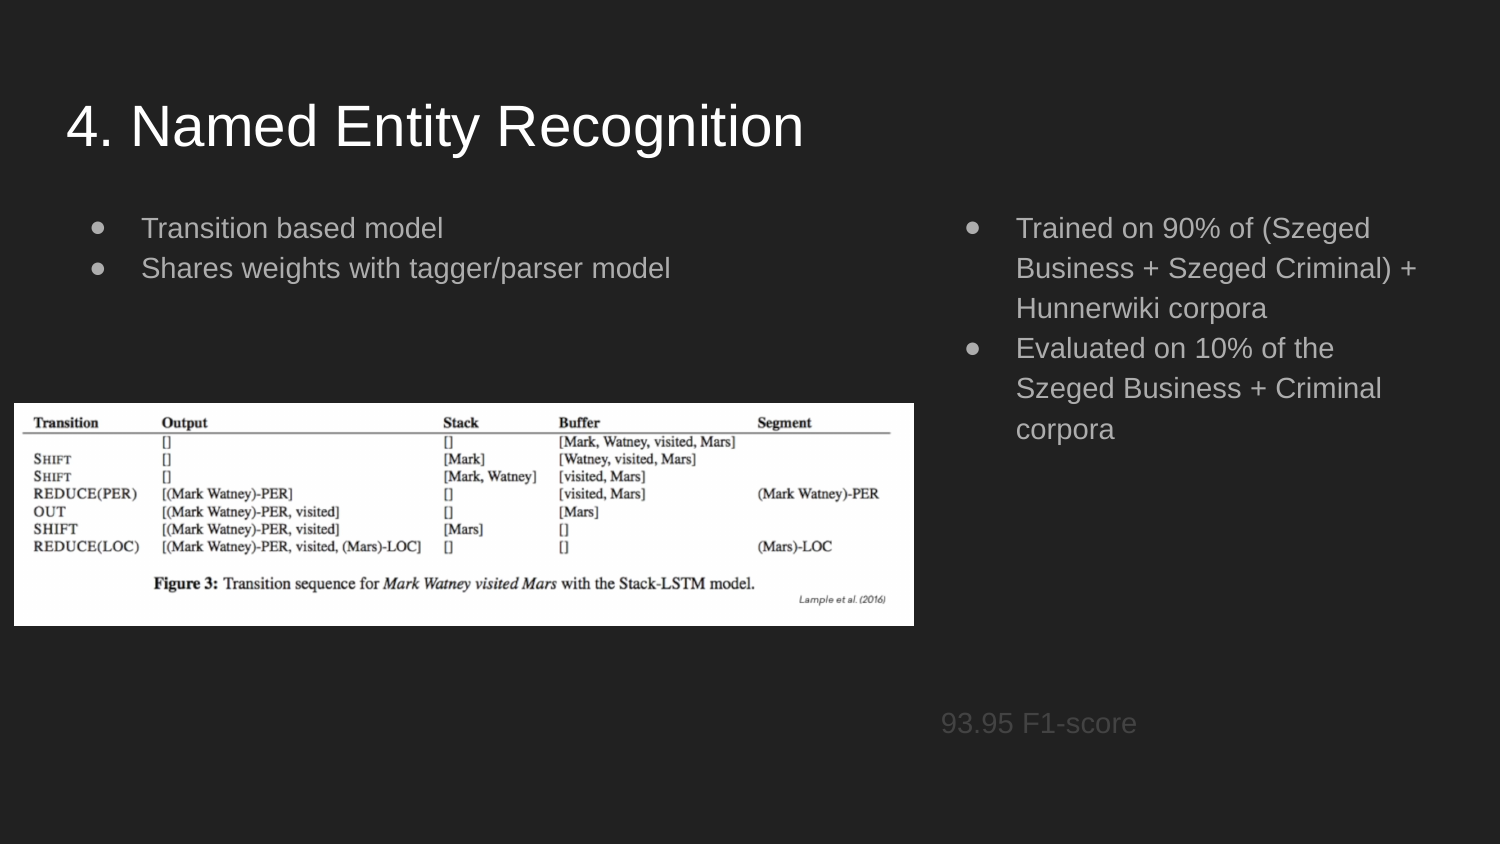

# 4. Named Entity Recognition
Transition based model
Shares weights with tagger/parser model
Trained on 90% of (Szeged Business + Szeged Criminal) + Hunnerwiki corpora
Evaluated on 10% of the Szeged Business + Criminal corpora
93.95 F1-score